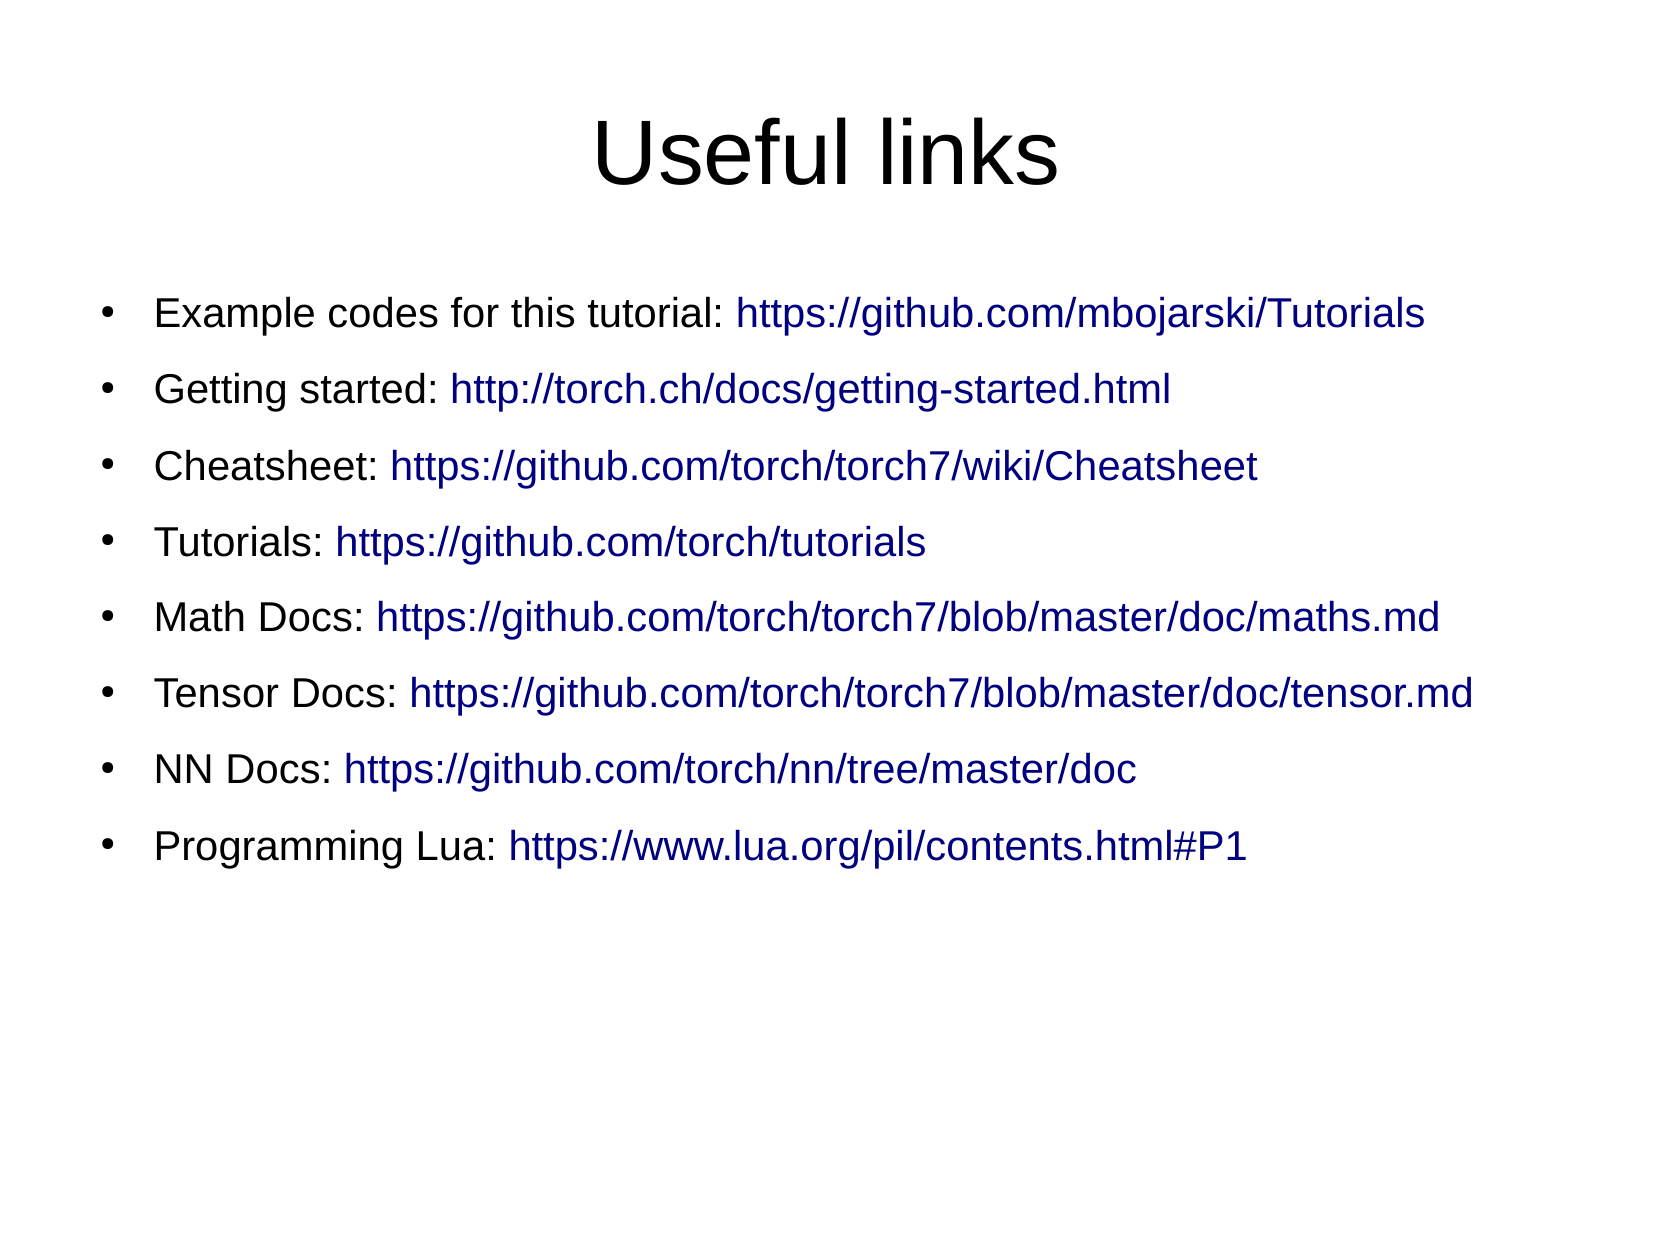

# Useful links
Example codes for this tutorial: https://github.com/mbojarski/Tutorials
Getting started: http://torch.ch/docs/getting-started.html
Cheatsheet: https://github.com/torch/torch7/wiki/Cheatsheet
Tutorials: https://github.com/torch/tutorials
Math Docs: https://github.com/torch/torch7/blob/master/doc/maths.md
Tensor Docs: https://github.com/torch/torch7/blob/master/doc/tensor.md
NN Docs: https://github.com/torch/nn/tree/master/doc
Programming Lua: https://www.lua.org/pil/contents.html#P1